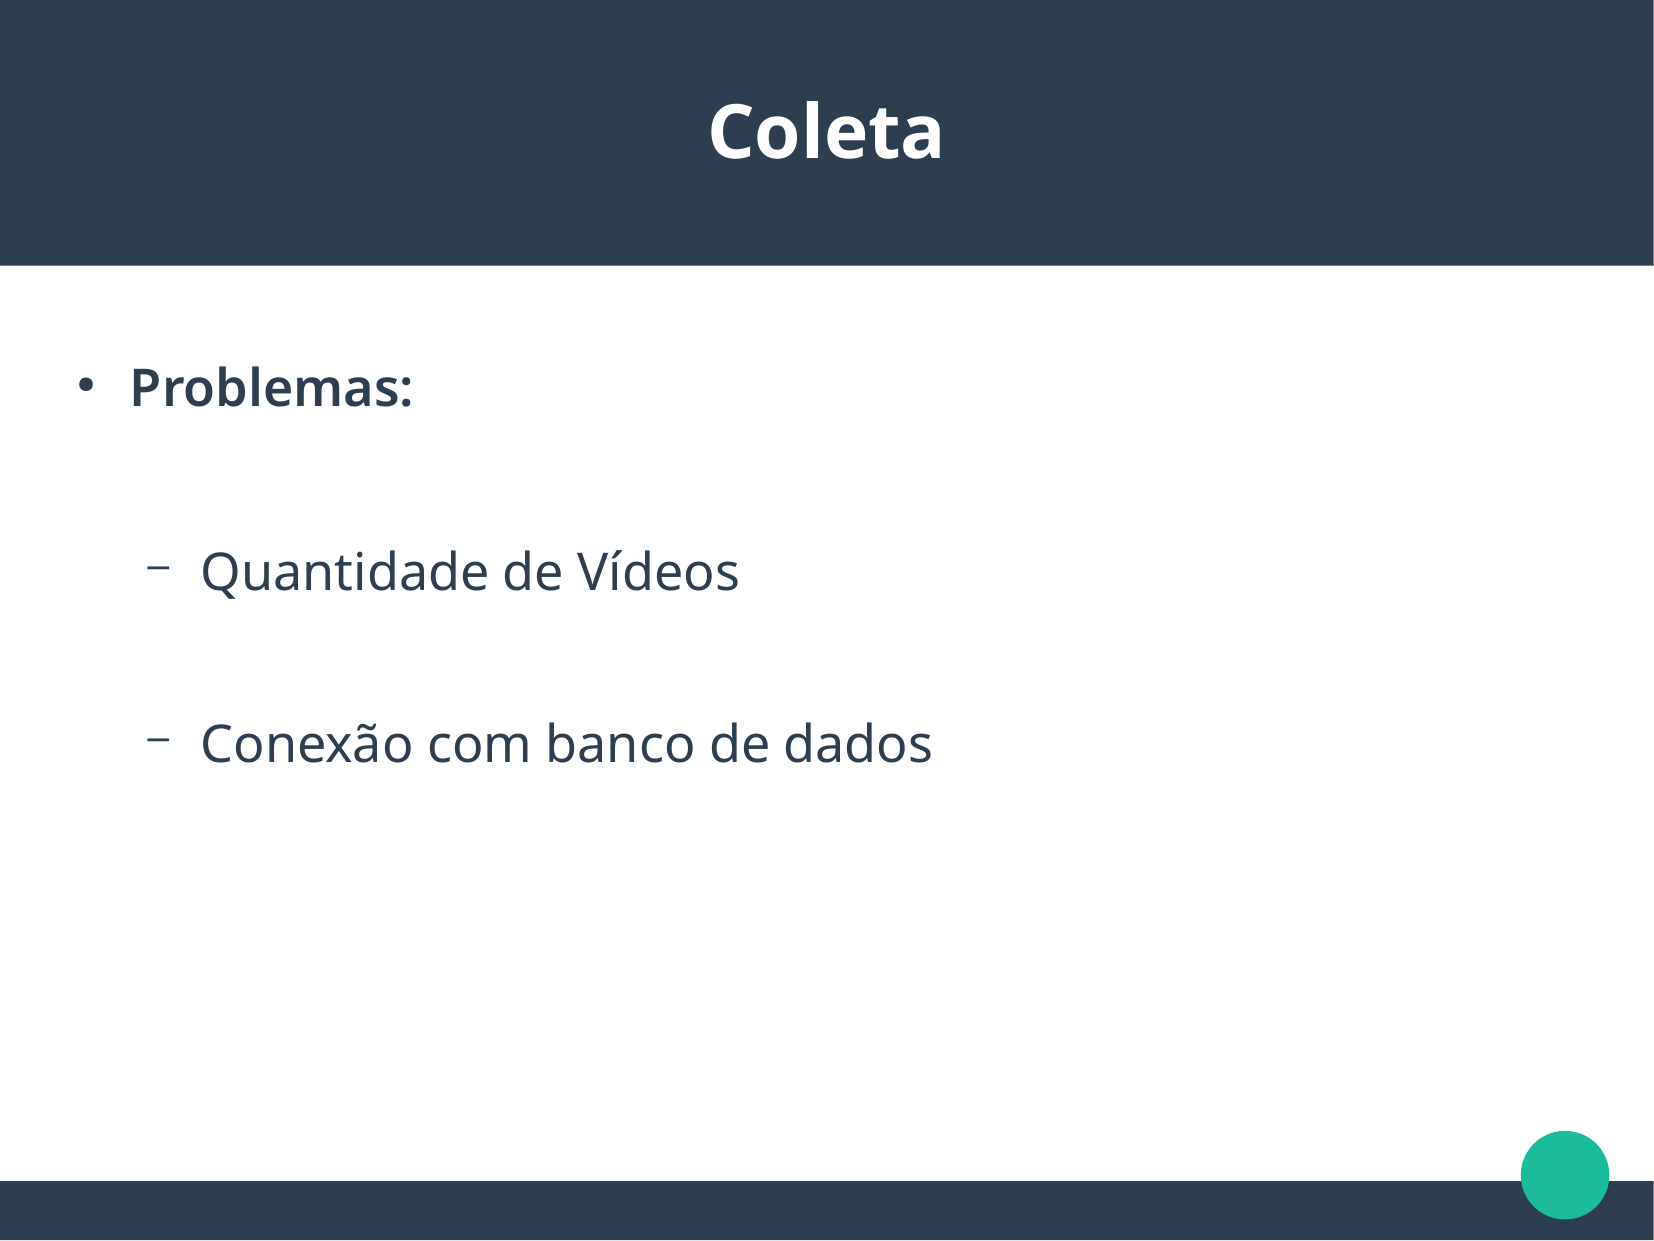

# Coleta
Problemas:
Quantidade de Vídeos
Conexão com banco de dados